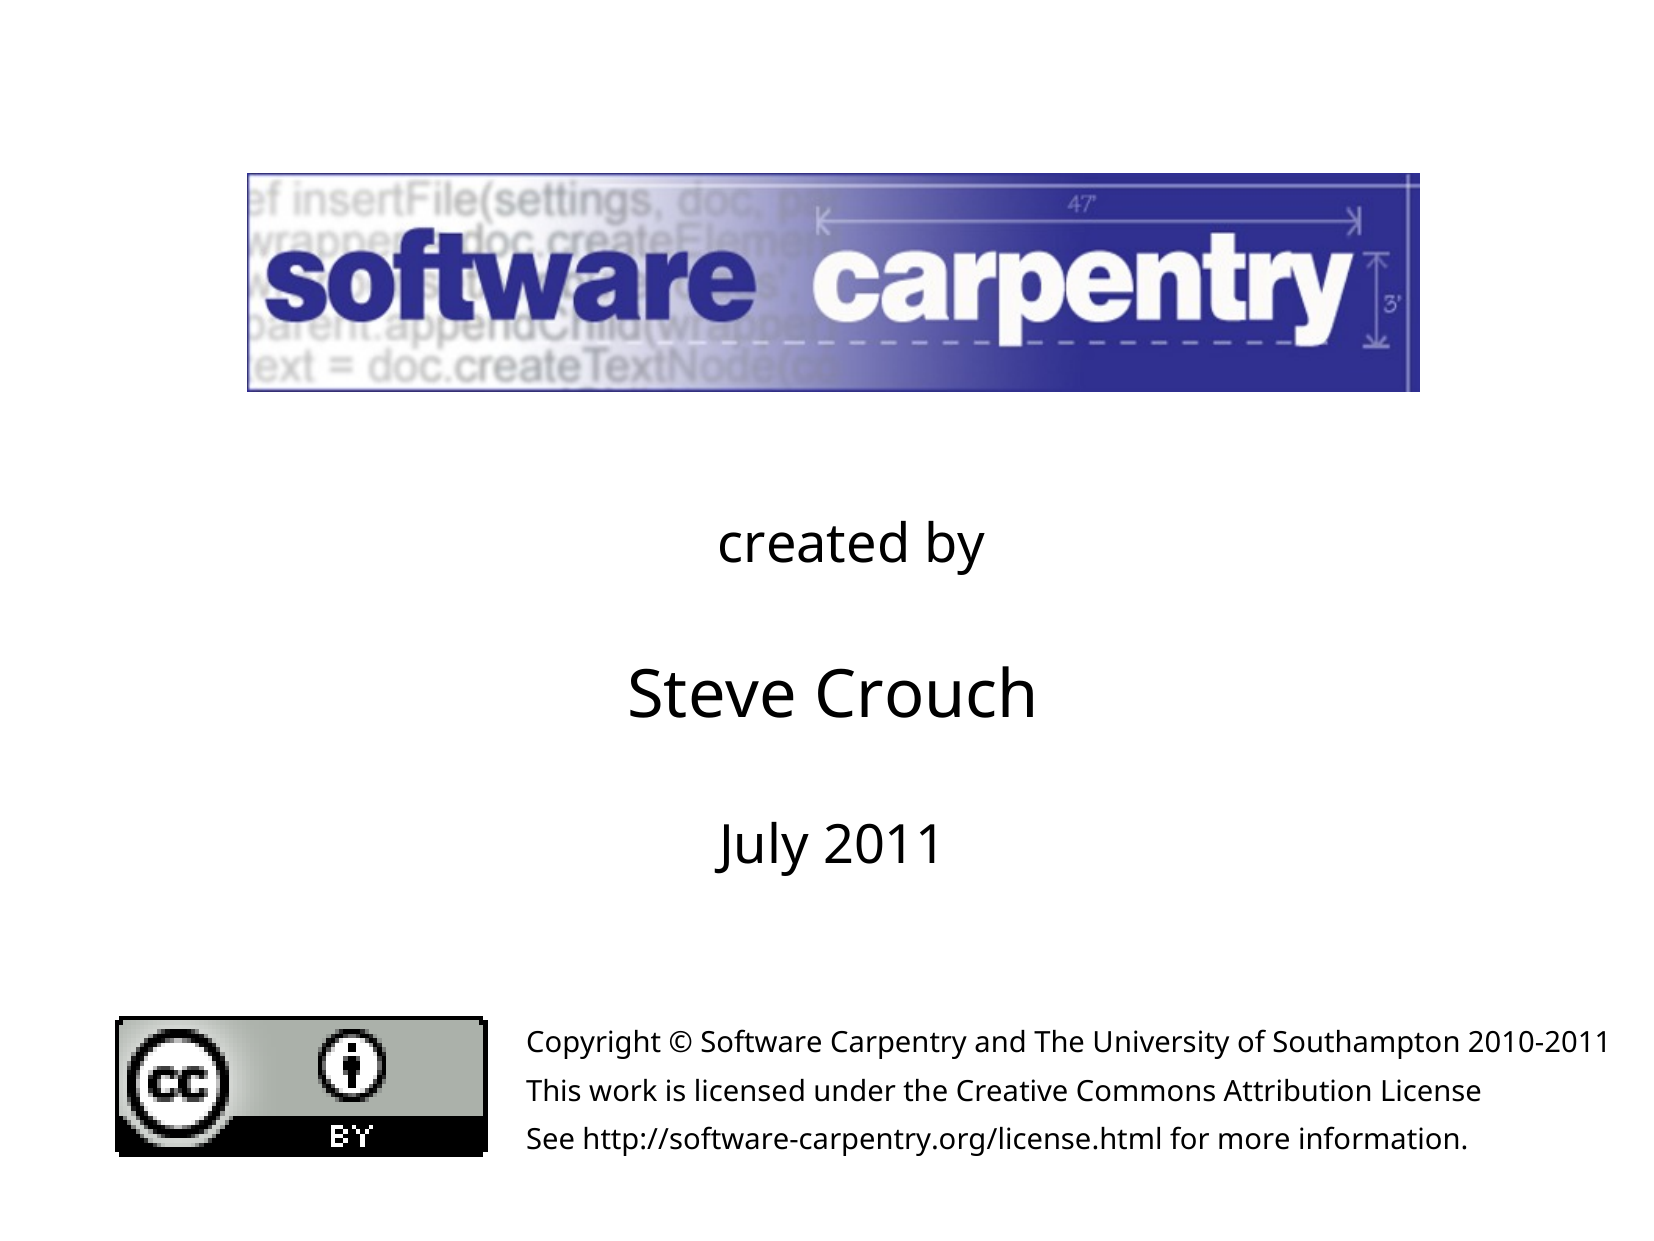

created by
Steve Crouch
July 2011
Copyright © Software Carpentry and The University of Southampton 2010-2011
This work is licensed under the Creative Commons Attribution License
See http://software-carpentry.org/license.html for more information.